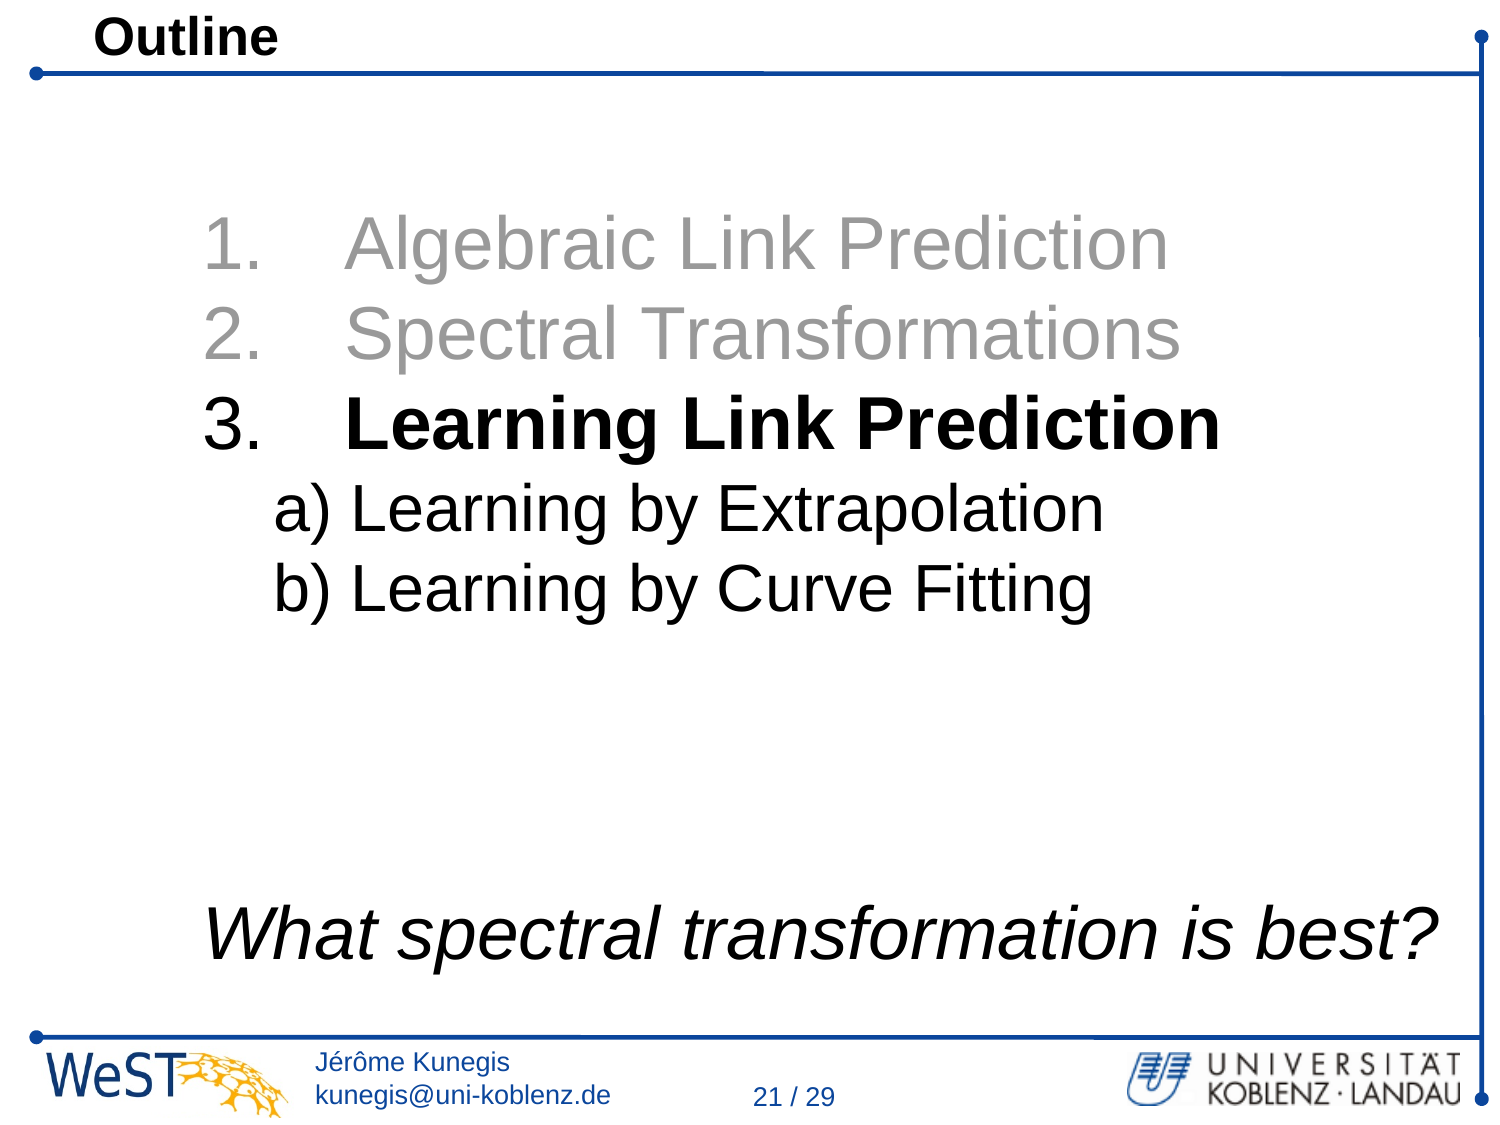

Outline
1.		Algebraic Link Prediction
2.		Spectral Transformations
3.		Learning Link Prediction
 Learning by Extrapolation
 Learning by Curve Fitting
What spectral transformation is best?